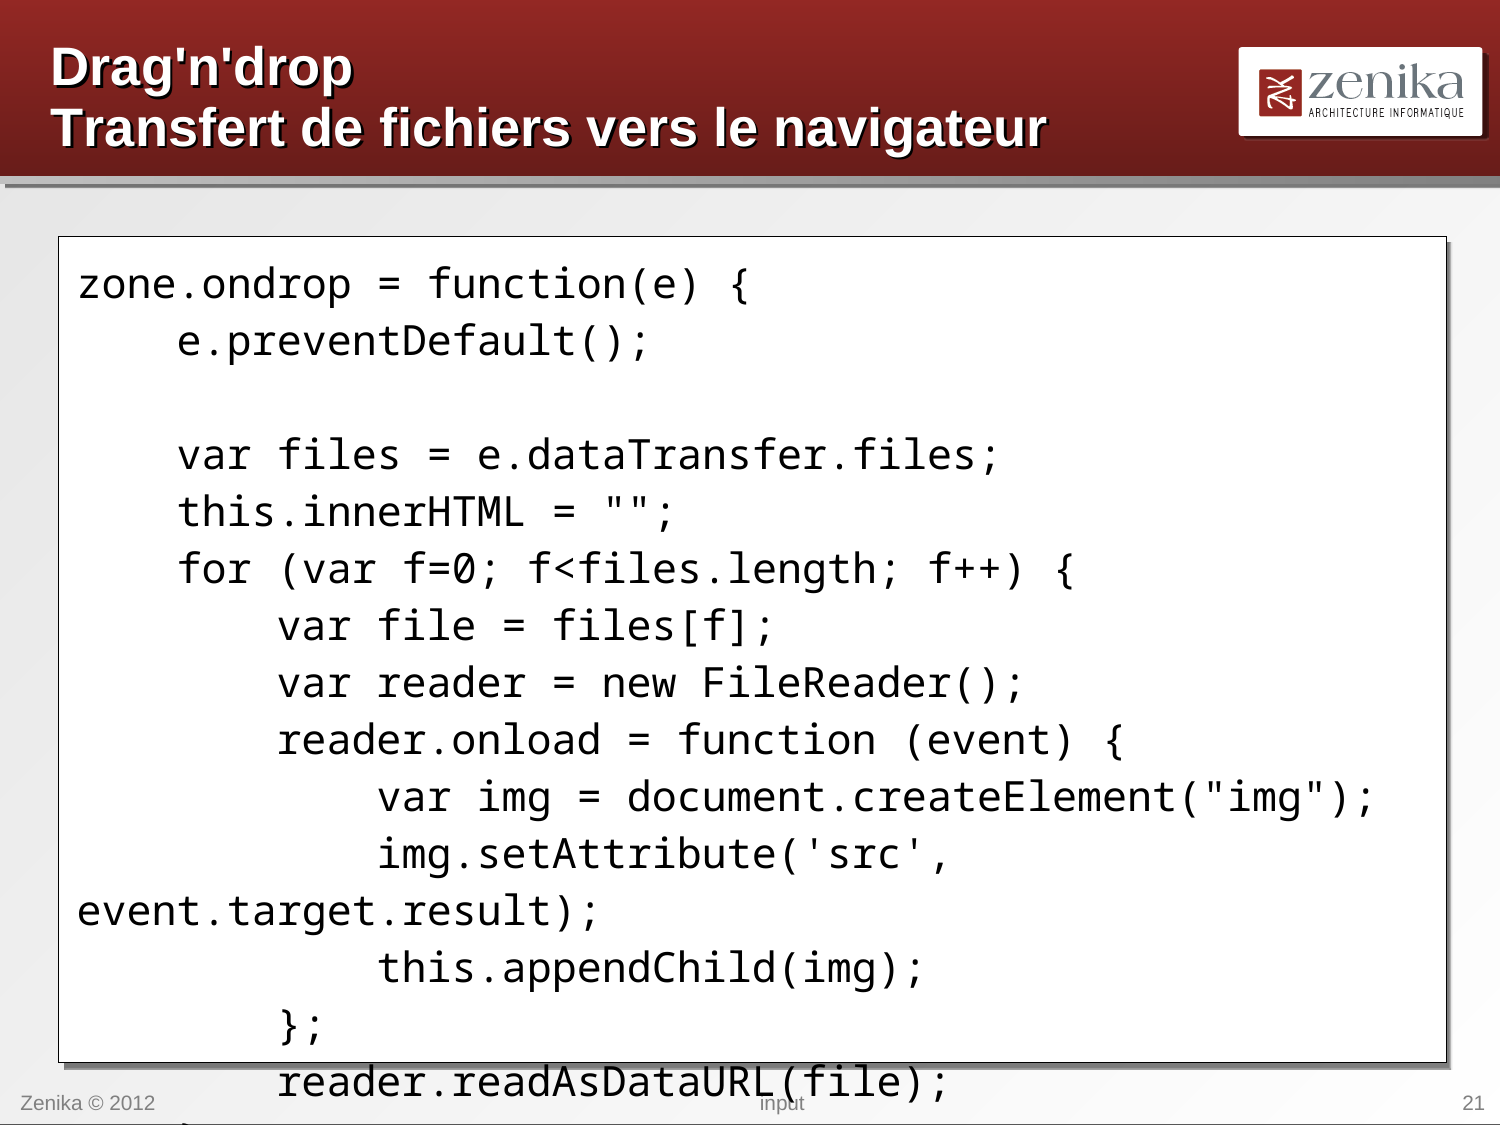

# Drag'n'drop Transfert de fichiers vers le navigateur
zone.ondrop = function(e) {
 e.preventDefault();
 var files = e.dataTransfer.files;
 this.innerHTML = "";
 for (var f=0; f<files.length; f++) {
 var file = files[f];
 var reader = new FileReader();
 reader.onload = function (event) {
 var img = document.createElement("img");
 img.setAttribute('src', event.target.result);
 this.appendChild(img);
 };
 reader.readAsDataURL(file);
 }
 return false;
};